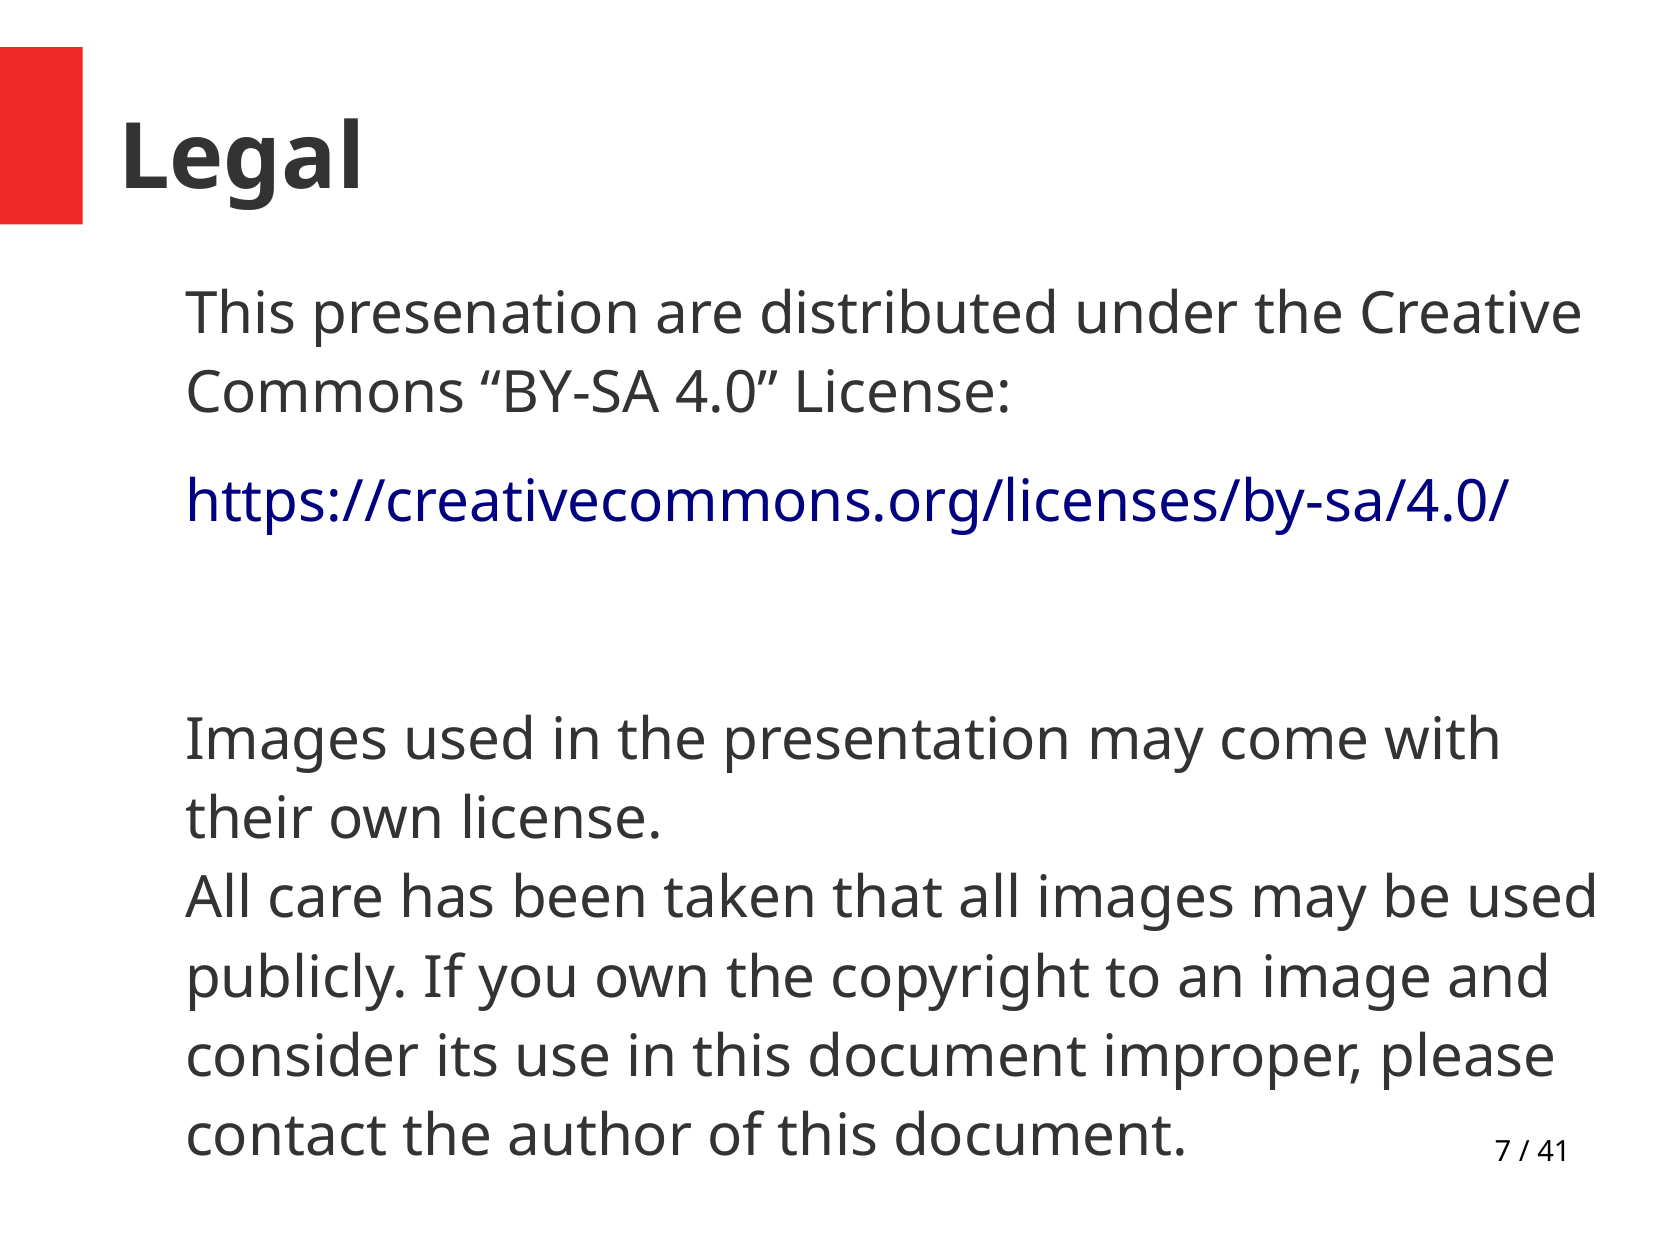

# Legal
This presenation are distributed under the Creative Commons “BY-SA 4.0” License:
https://creativecommons.org/licenses/by-sa/4.0/
Images used in the presentation may come with their own license.
All care has been taken that all images may be used publicly. If you own the copyright to an image and consider its use in this document improper, please contact the author of this document.
7